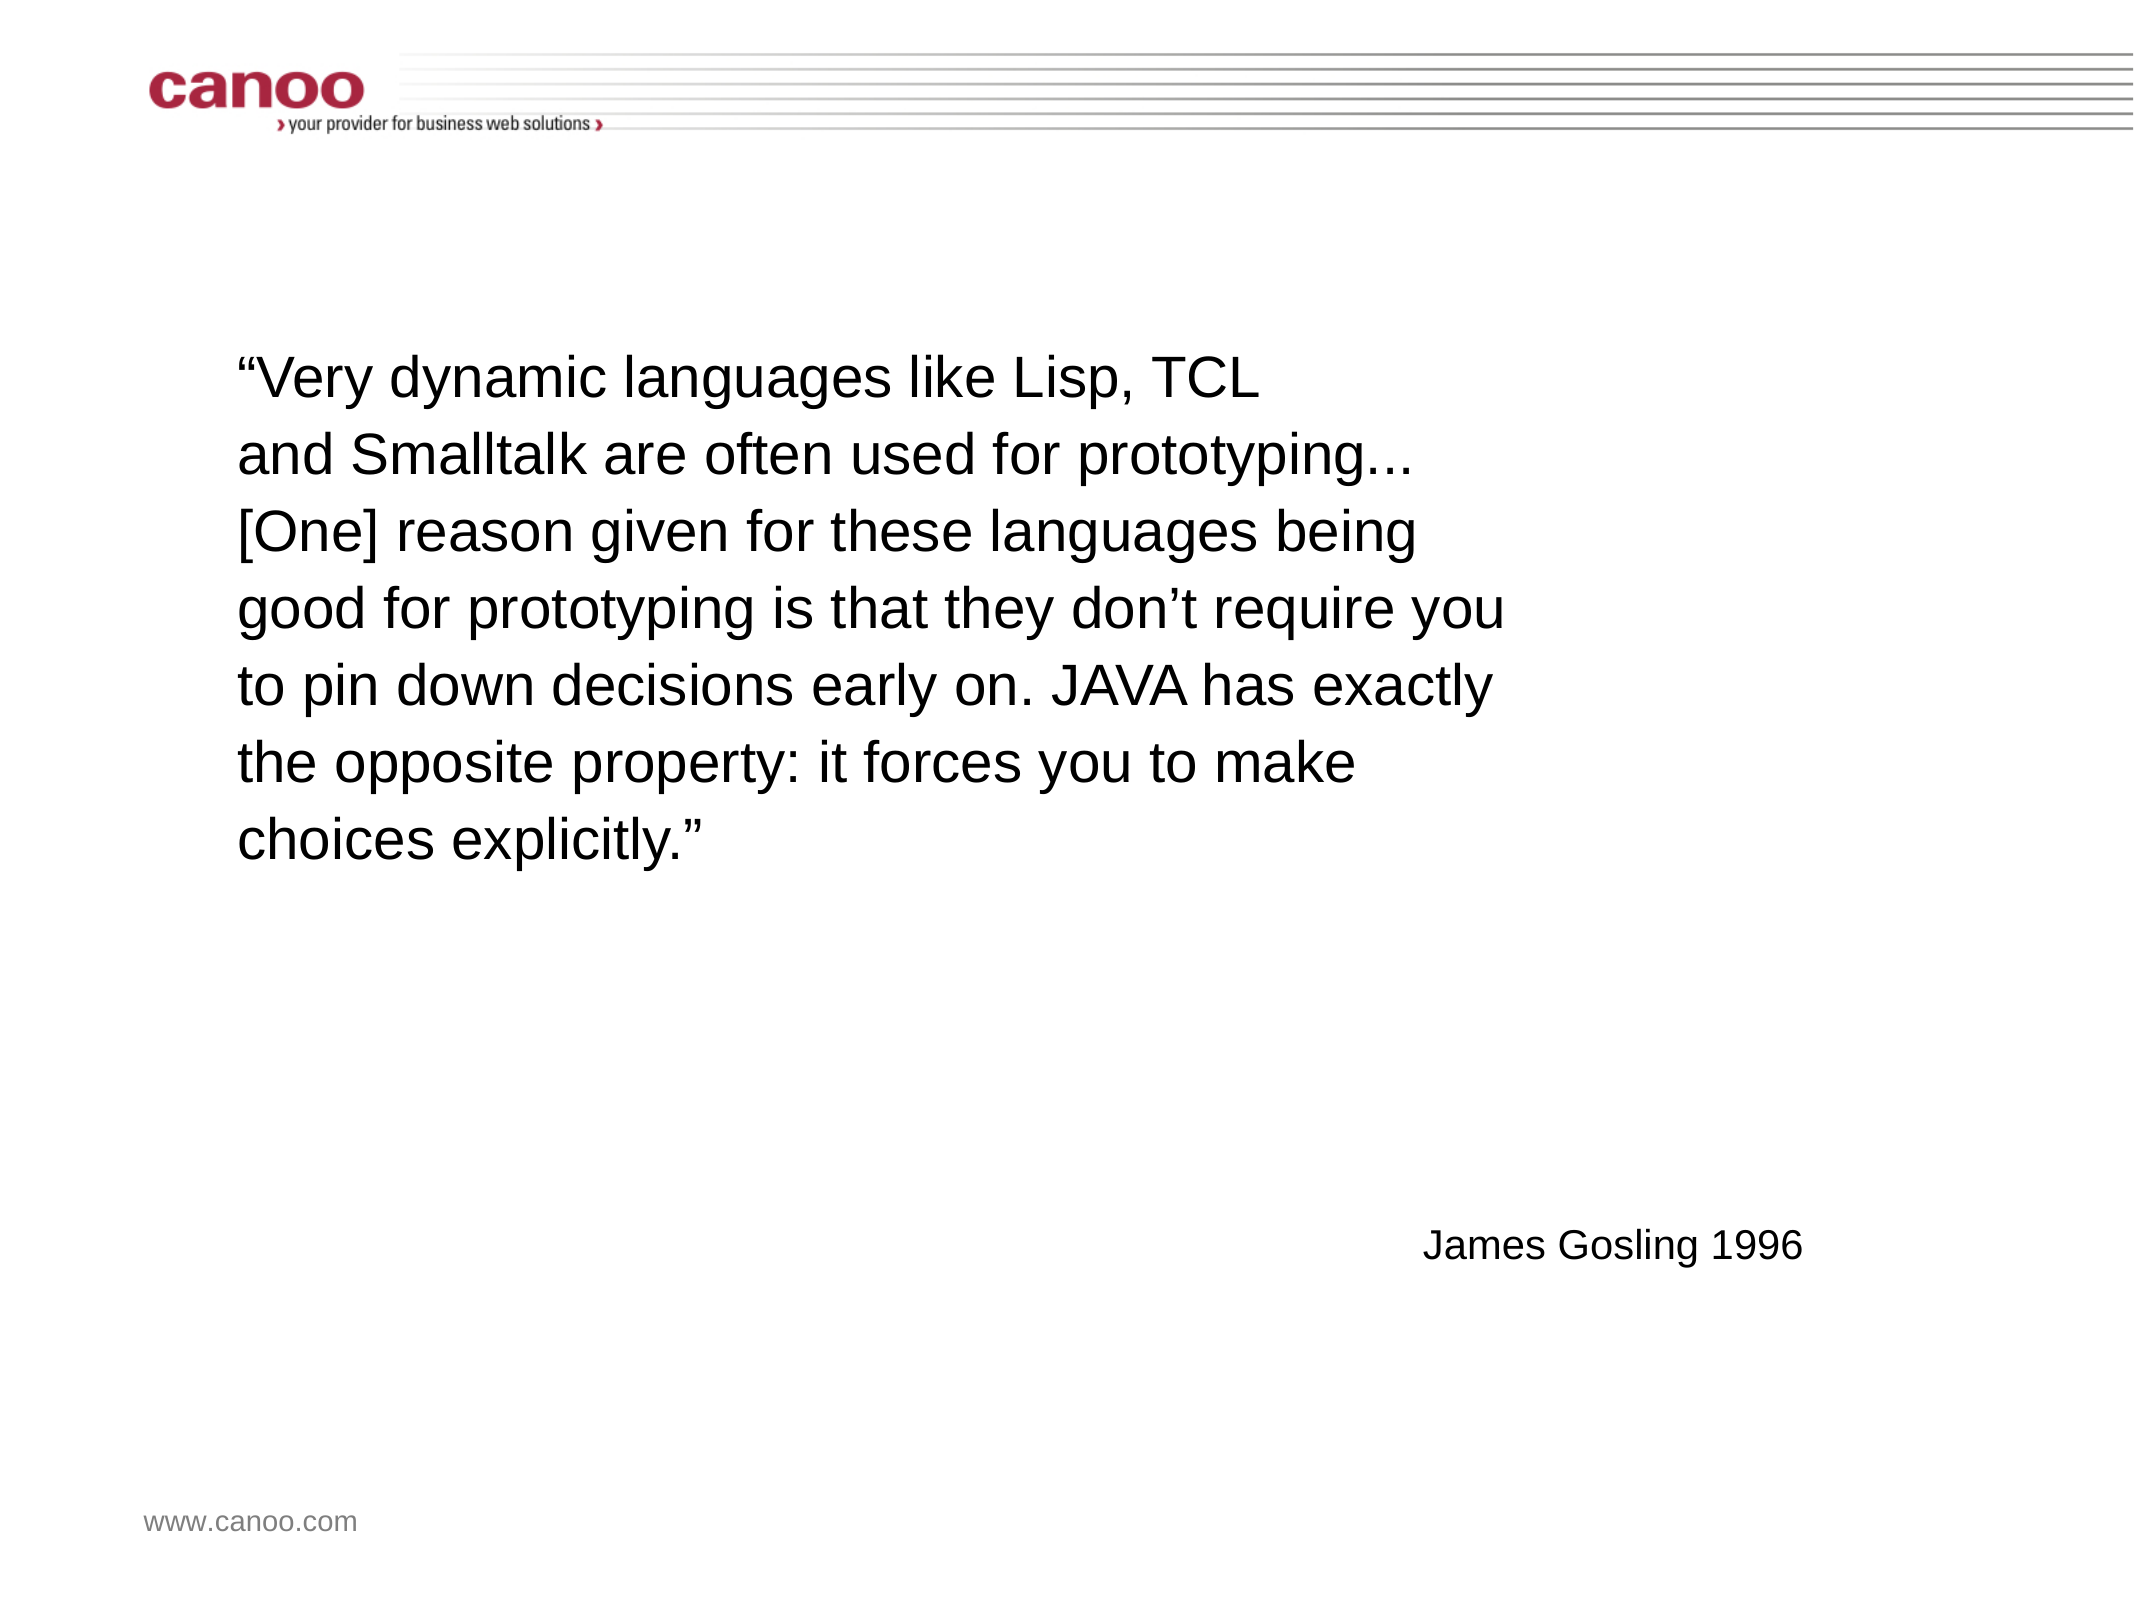

“Very dynamic languages like Lisp, TCL
and Smalltalk are often used for prototyping...
[One] reason given for these languages being
good for prototyping is that they don’t require you
to pin down decisions early on. JAVA has exactly
the opposite property: it forces you to make
choices explicitly.”
James Gosling 1996